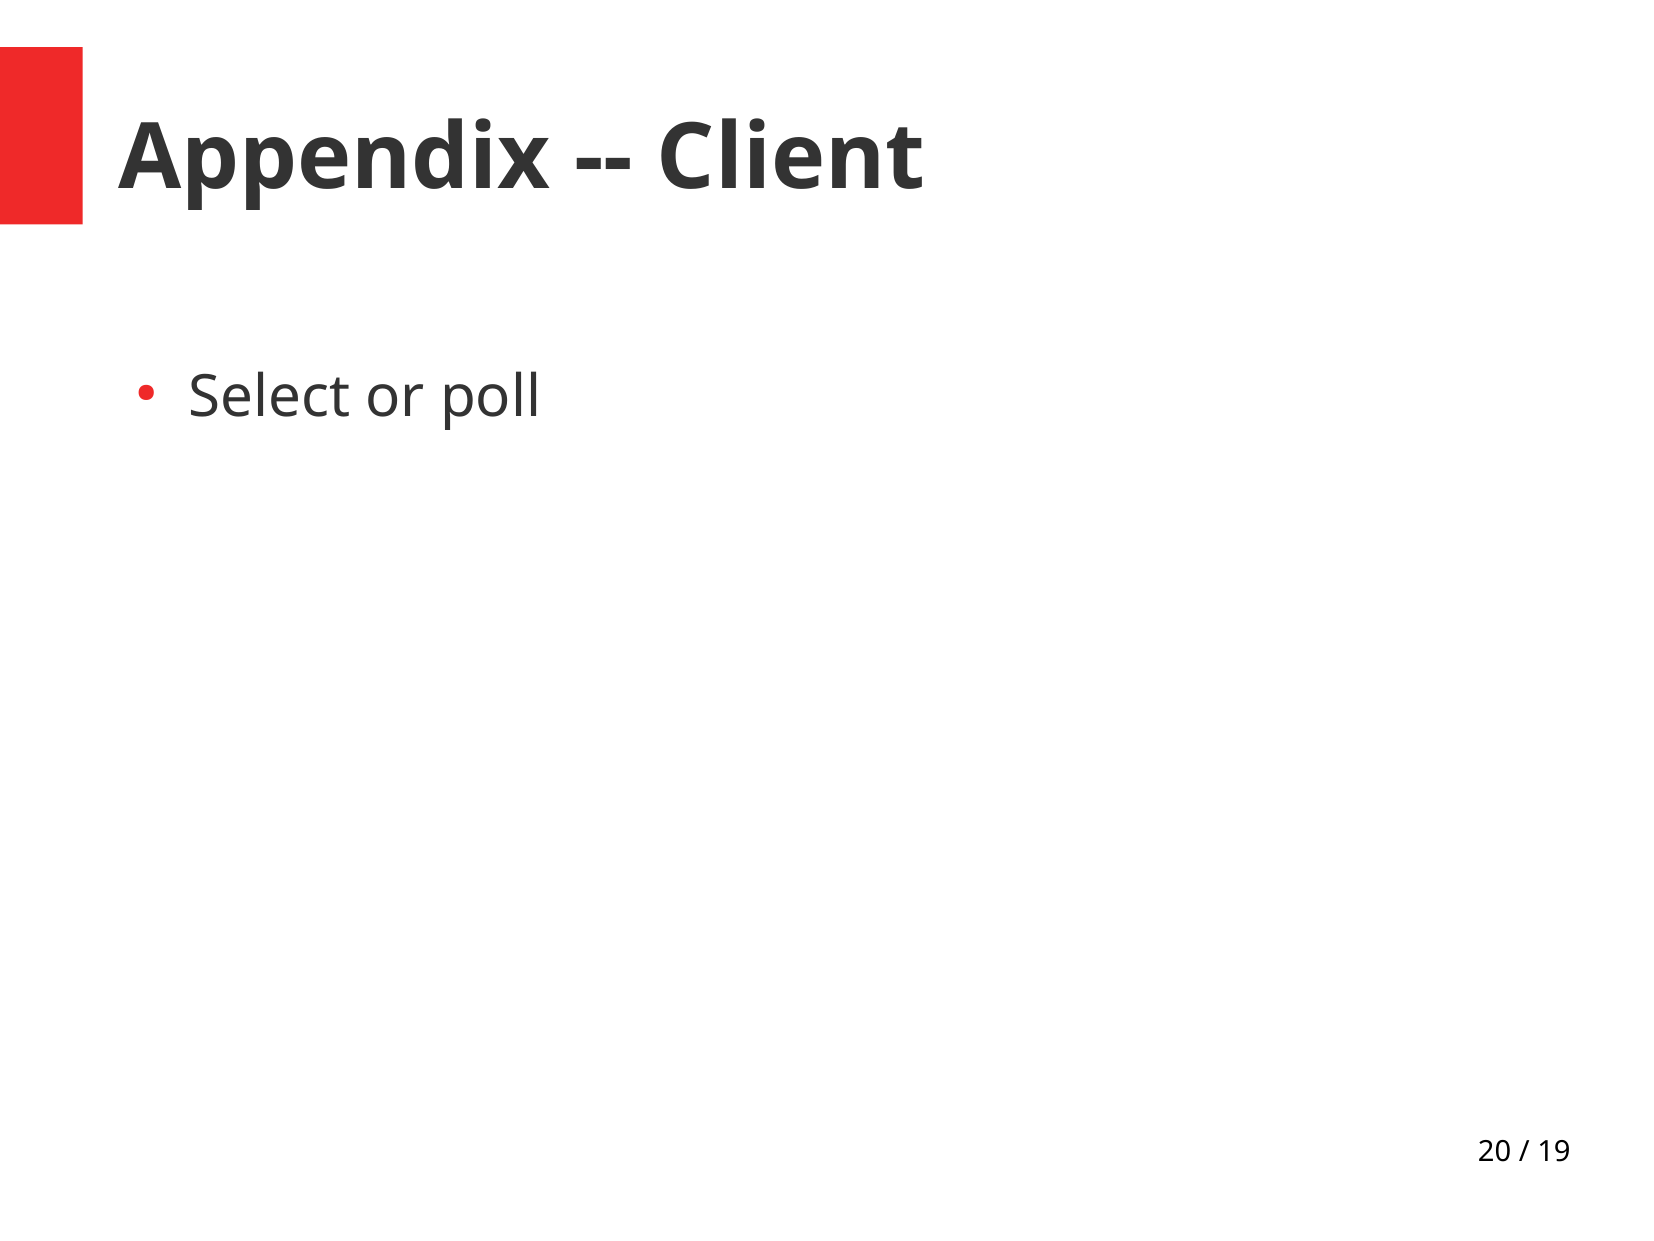

# Appendix -- Client
Select or poll
20